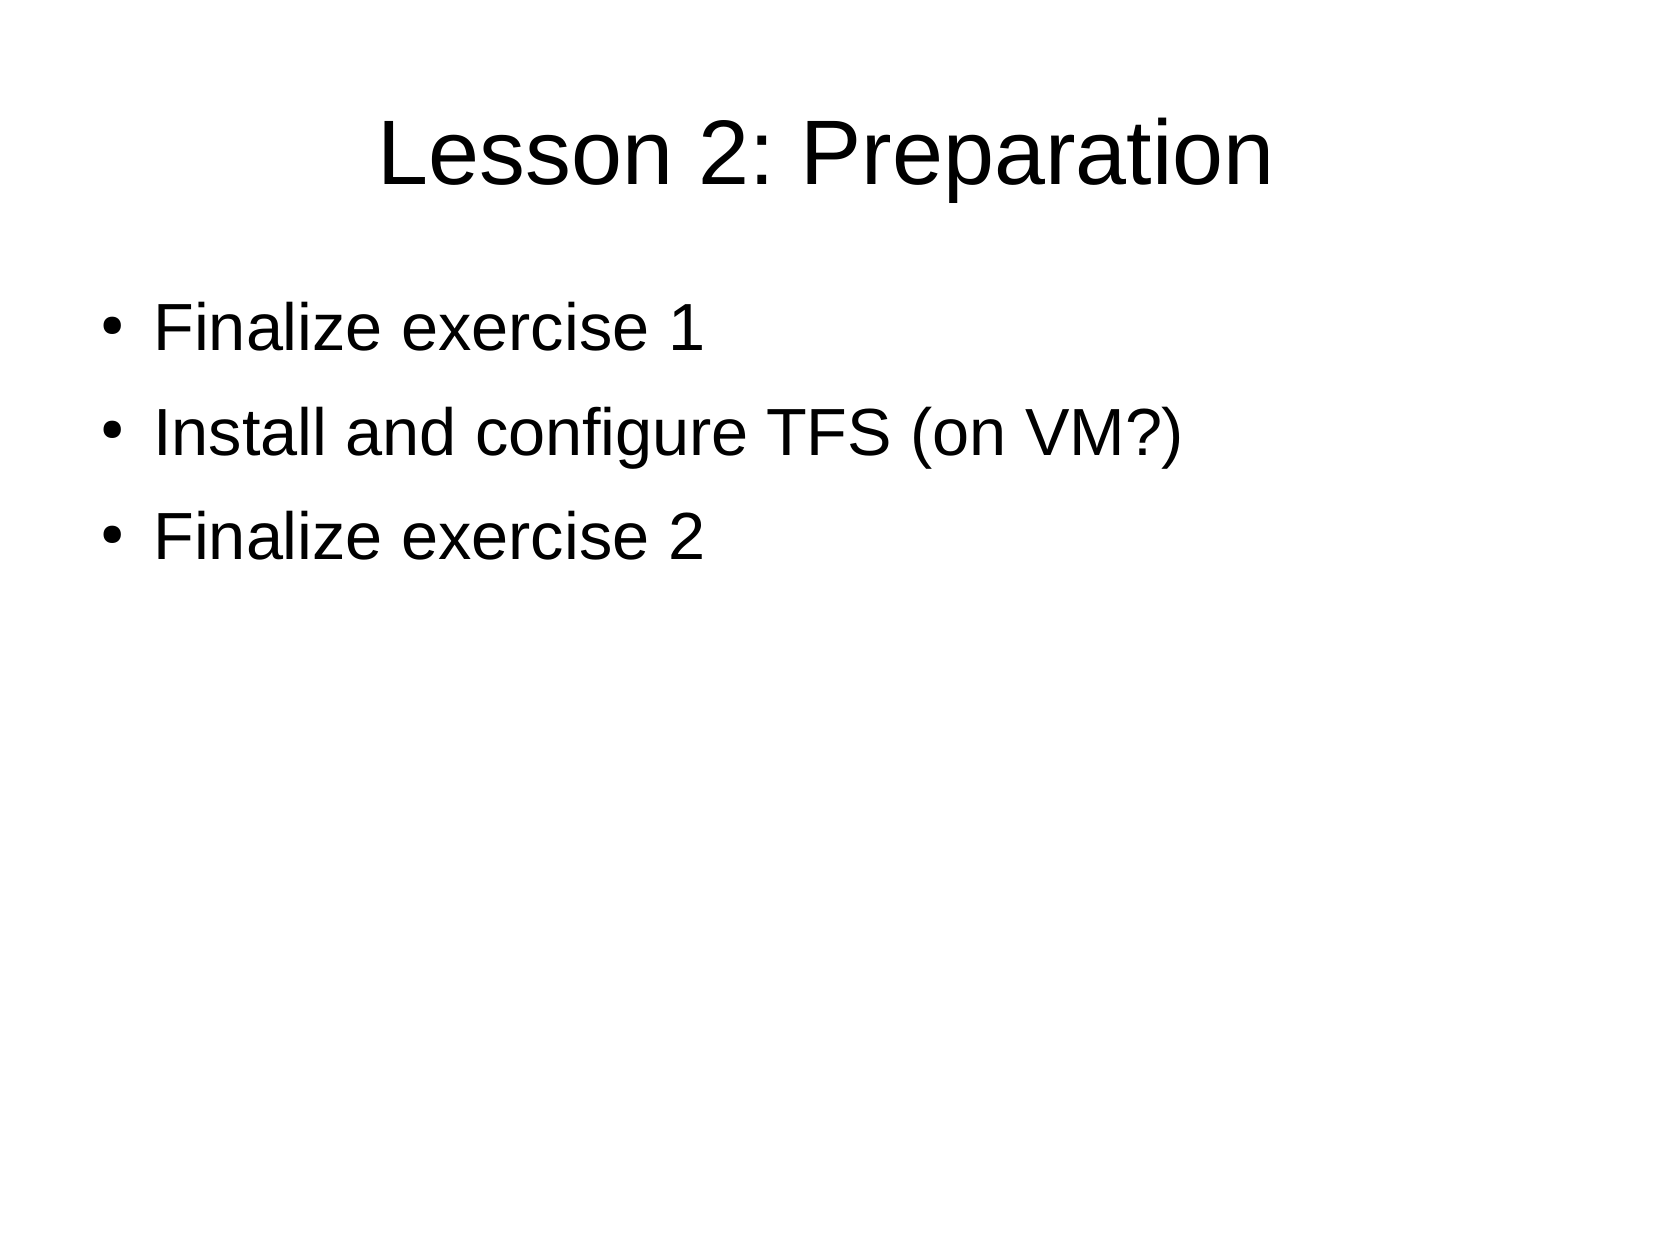

# Lesson 2: Preparation
Finalize exercise 1
Install and configure TFS (on VM?)
Finalize exercise 2